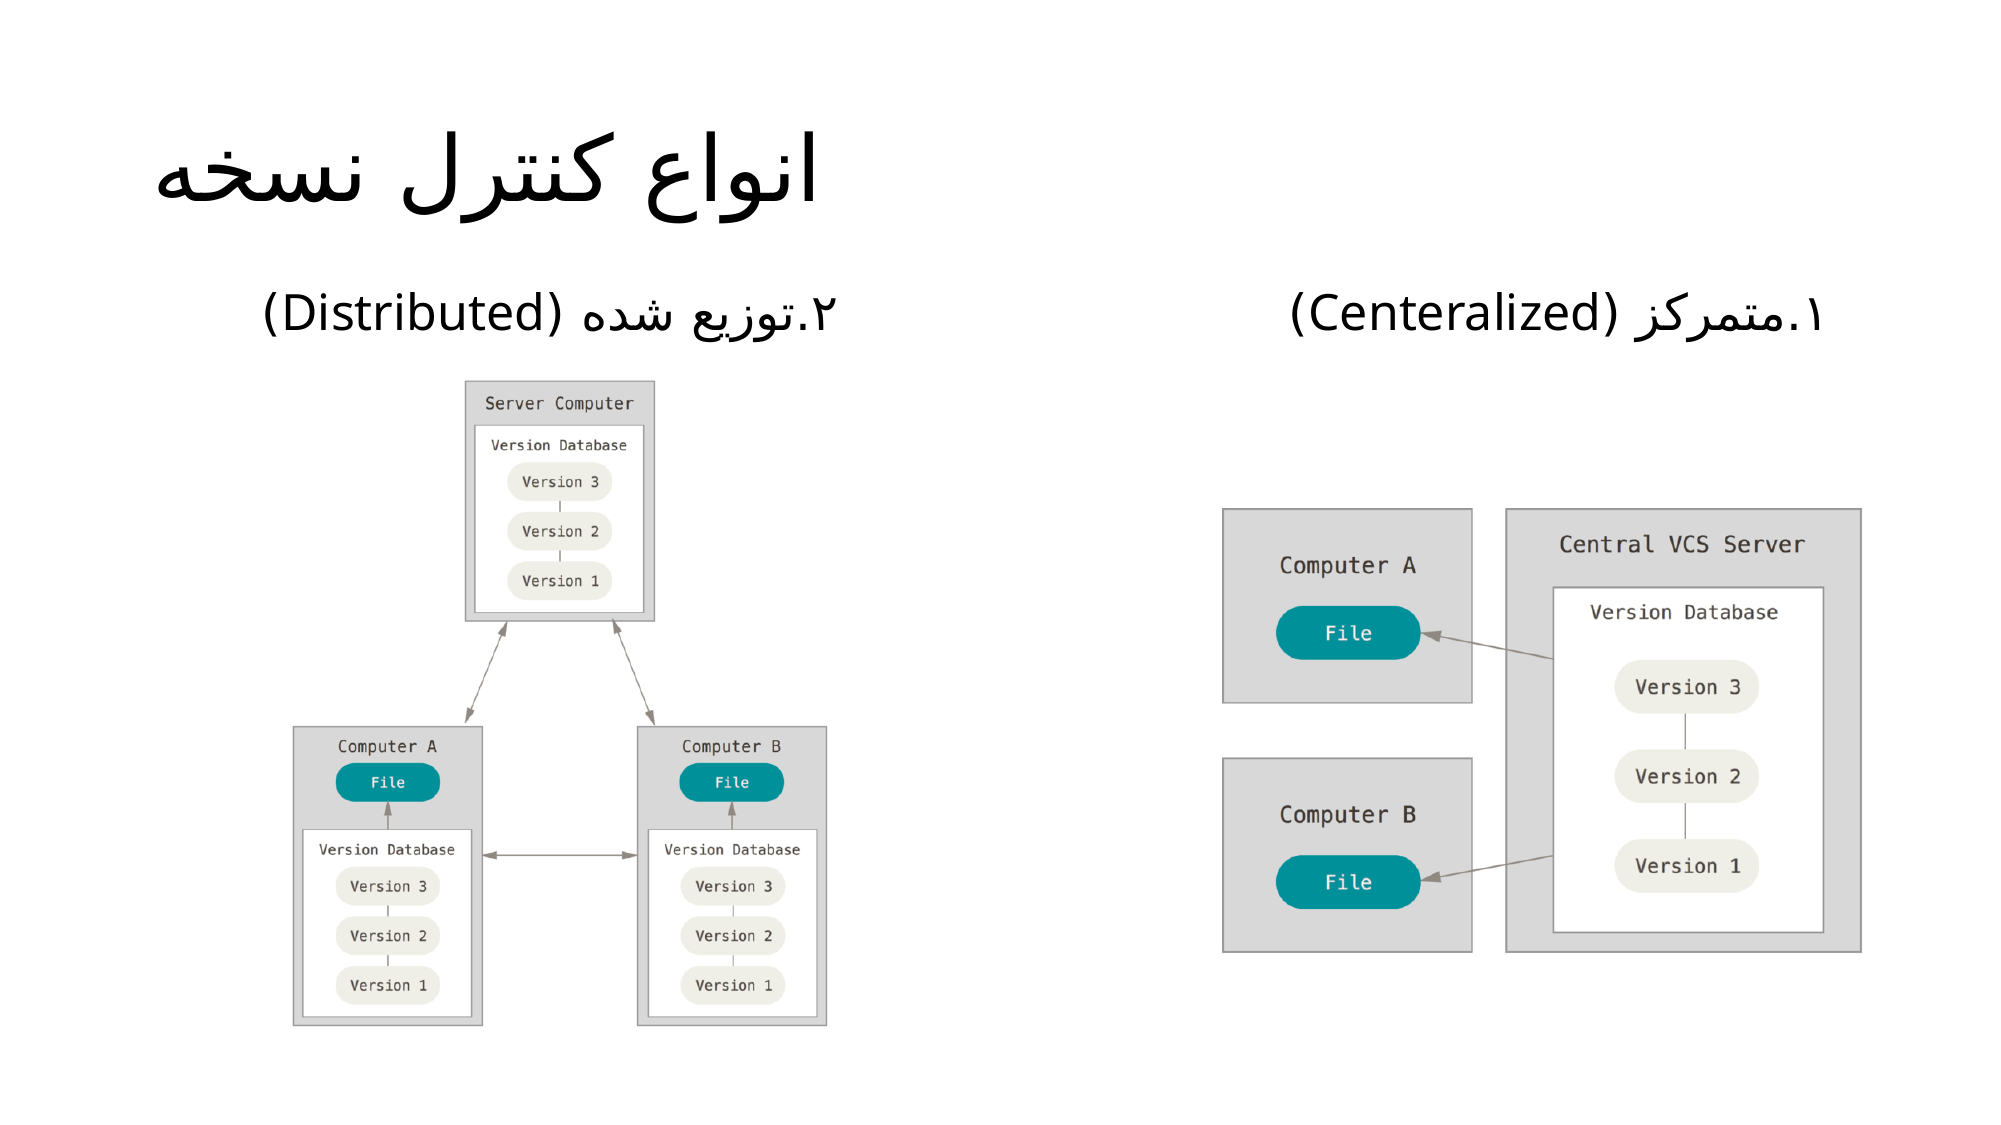

# انواع کنترل نسخه
۲.توزیع شده (Distributed)
۱.متمرکز (Centeralized)